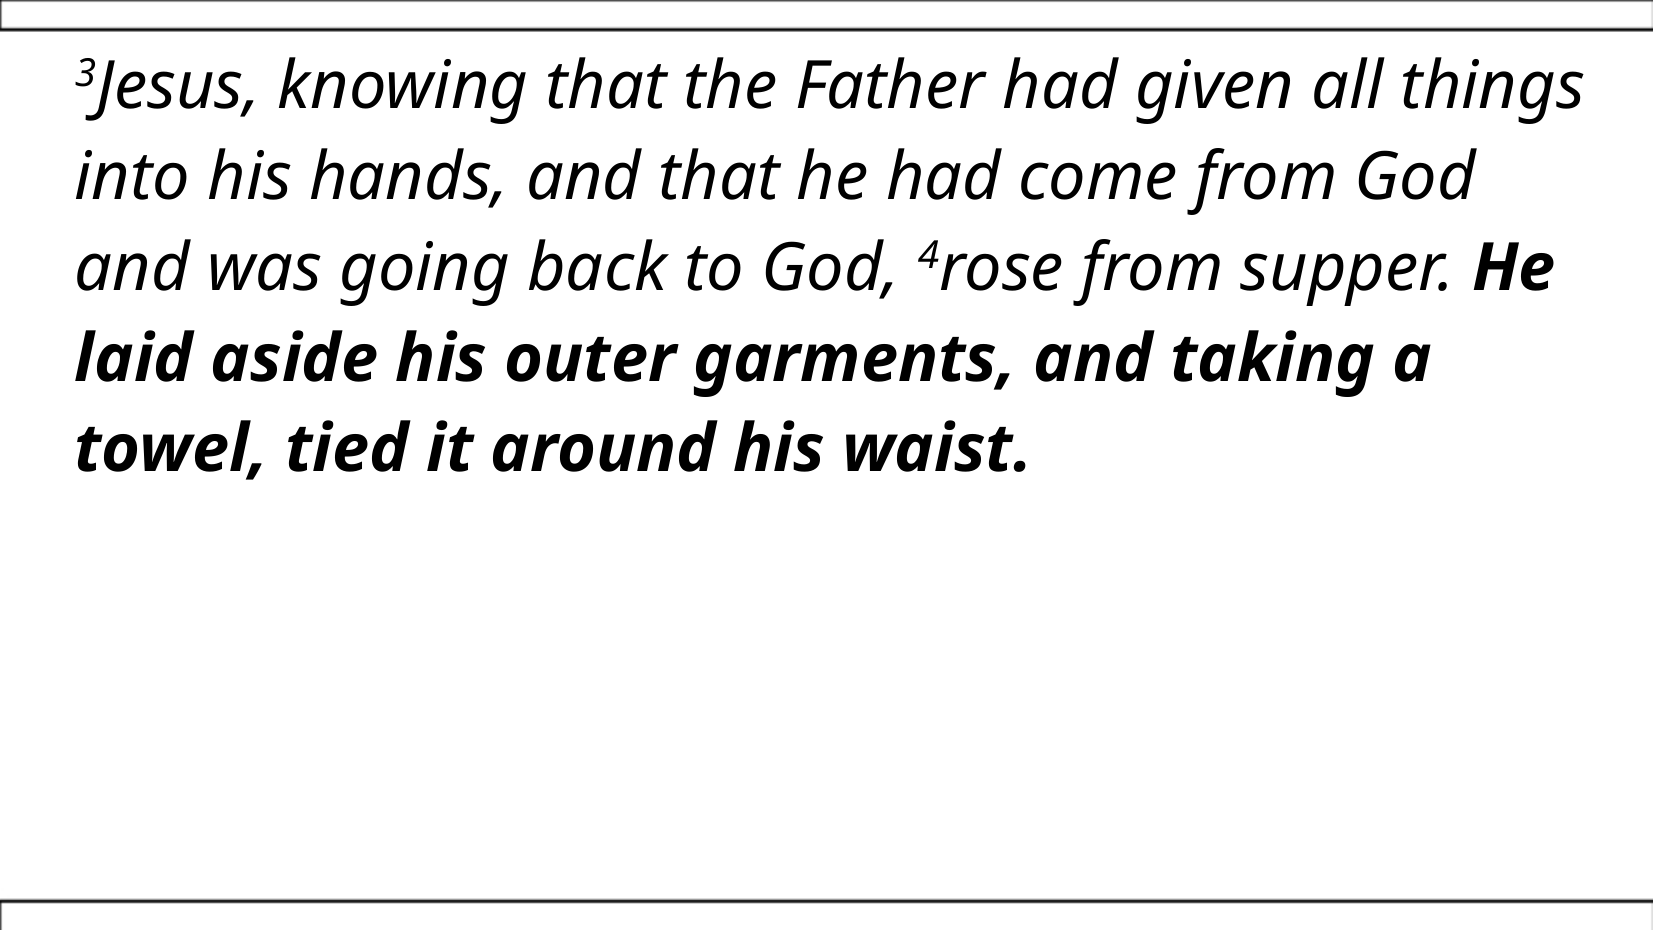

3Jesus, knowing that the Father had given all things into his hands, and that he had come from God and was going back to God, 4rose from supper. He laid aside his outer garments, and taking a towel, tied it around his waist.